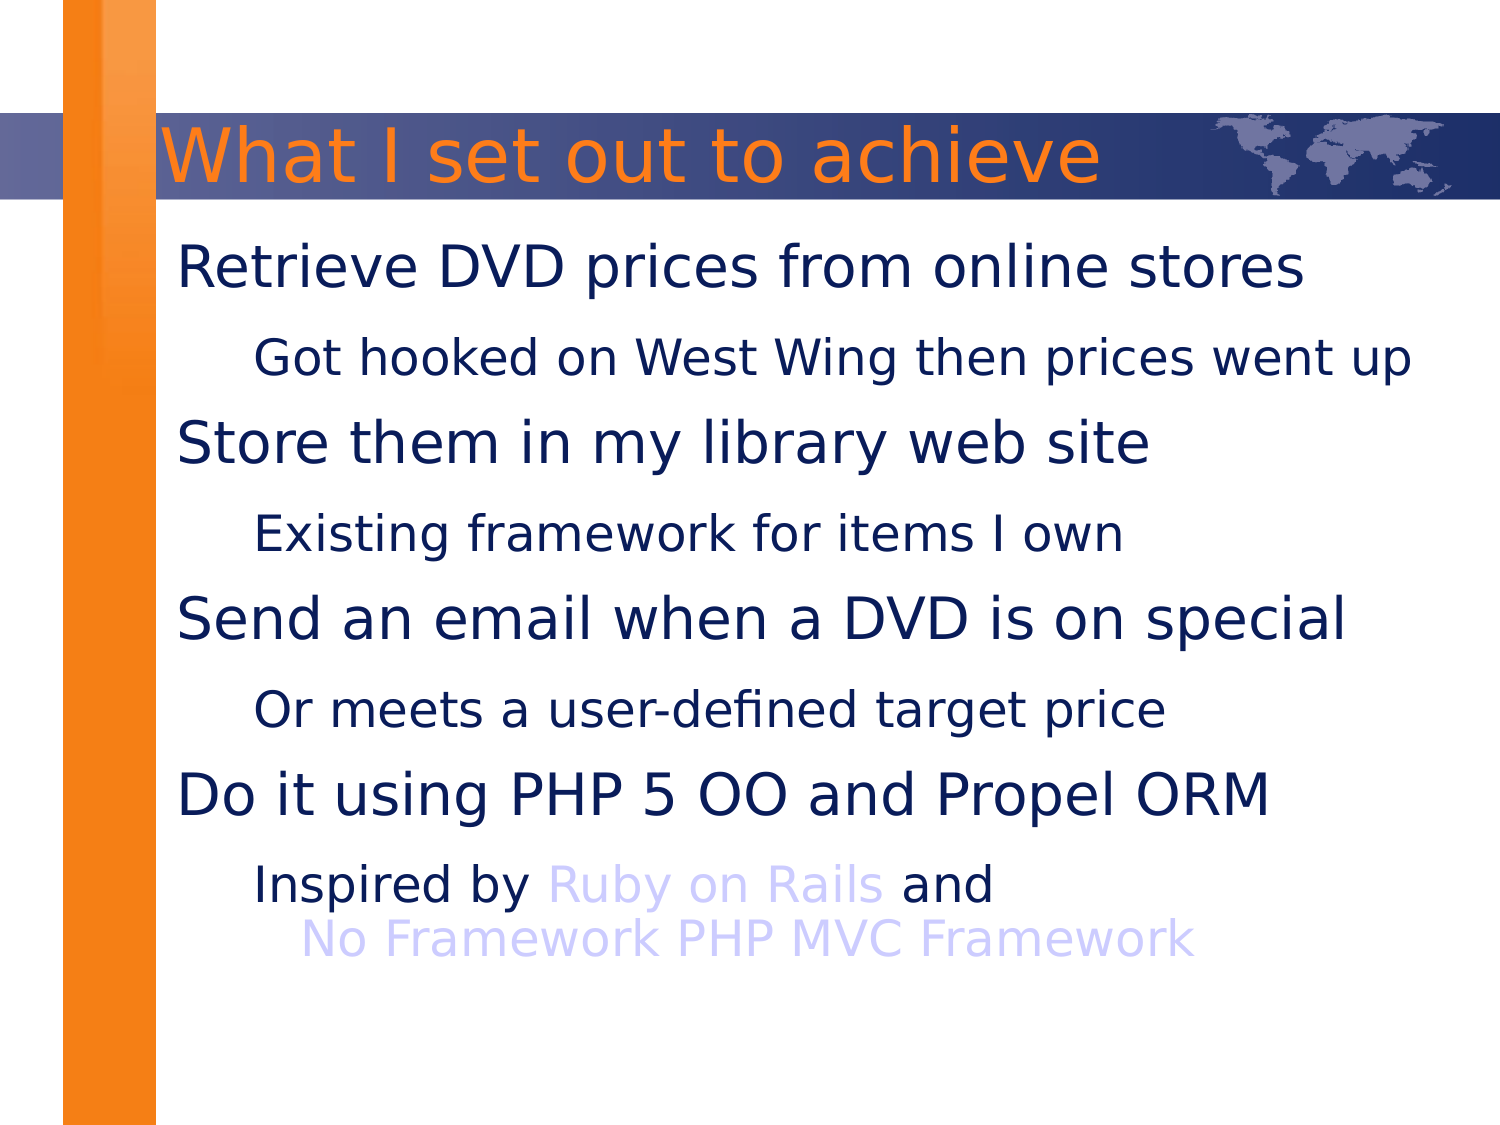

# What I set out to achieve
Retrieve DVD prices from online stores
Got hooked on West Wing then prices went up
Store them in my library web site
Existing framework for items I own
Send an email when a DVD is on special
Or meets a user-defined target price
Do it using PHP 5 OO and Propel ORM
Inspired by Ruby on Rails and
No Framework PHP MVC Framework